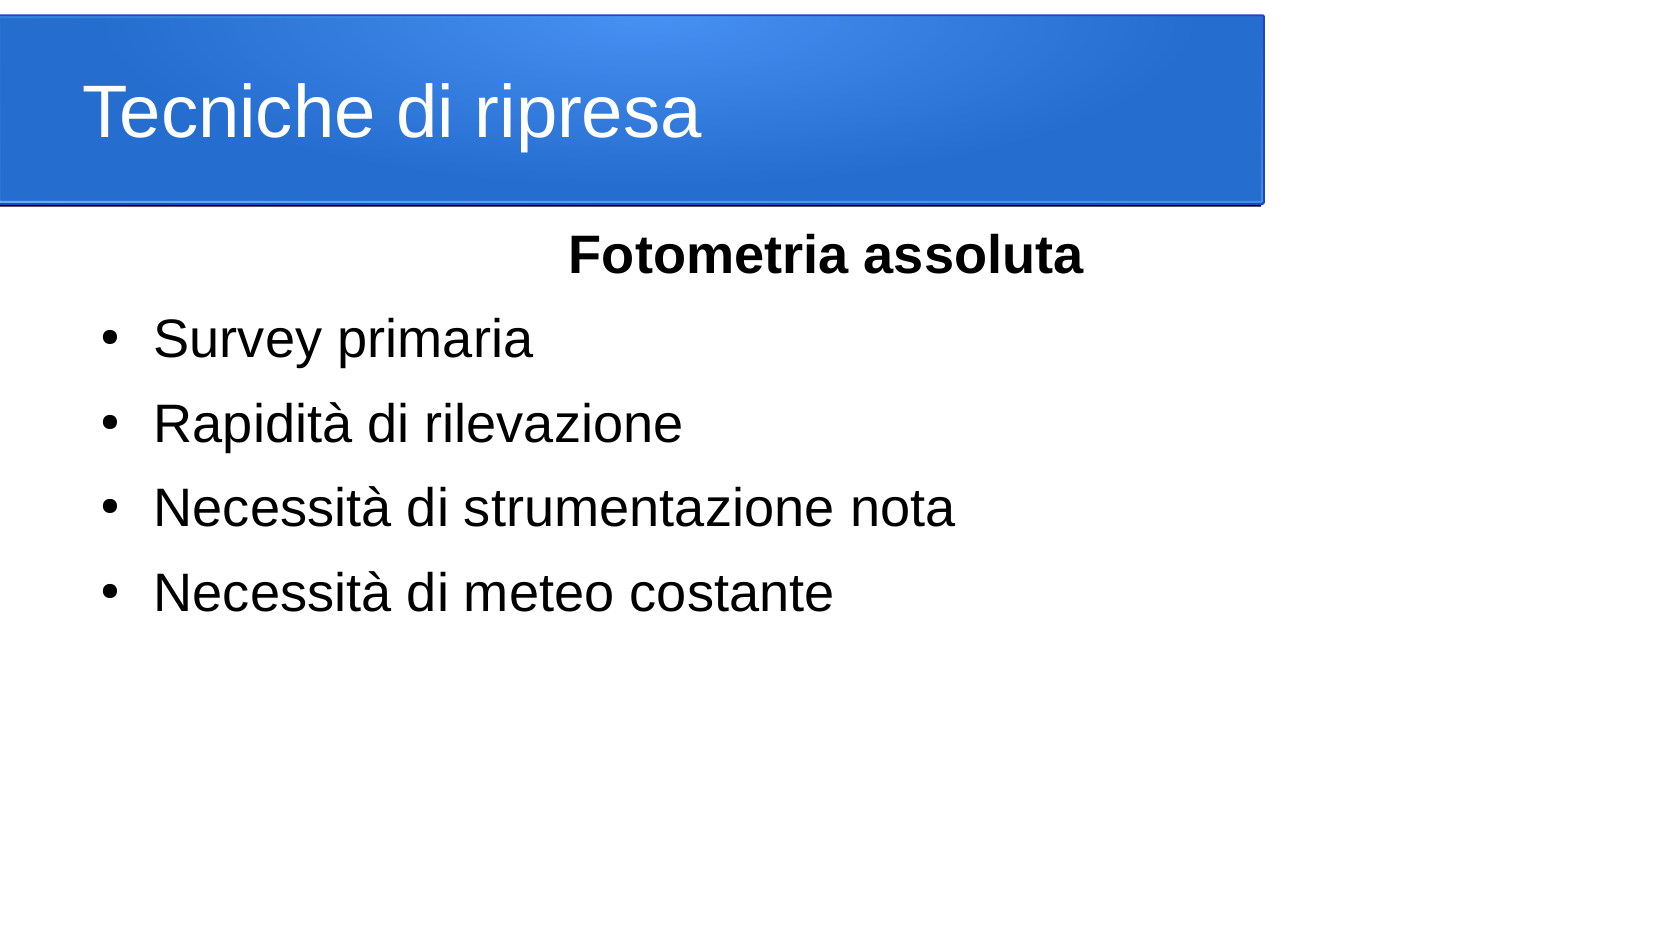

# Tecniche di ripresa
Fotometria assoluta
Survey primaria
Rapidità di rilevazione
Necessità di strumentazione nota
Necessità di meteo costante